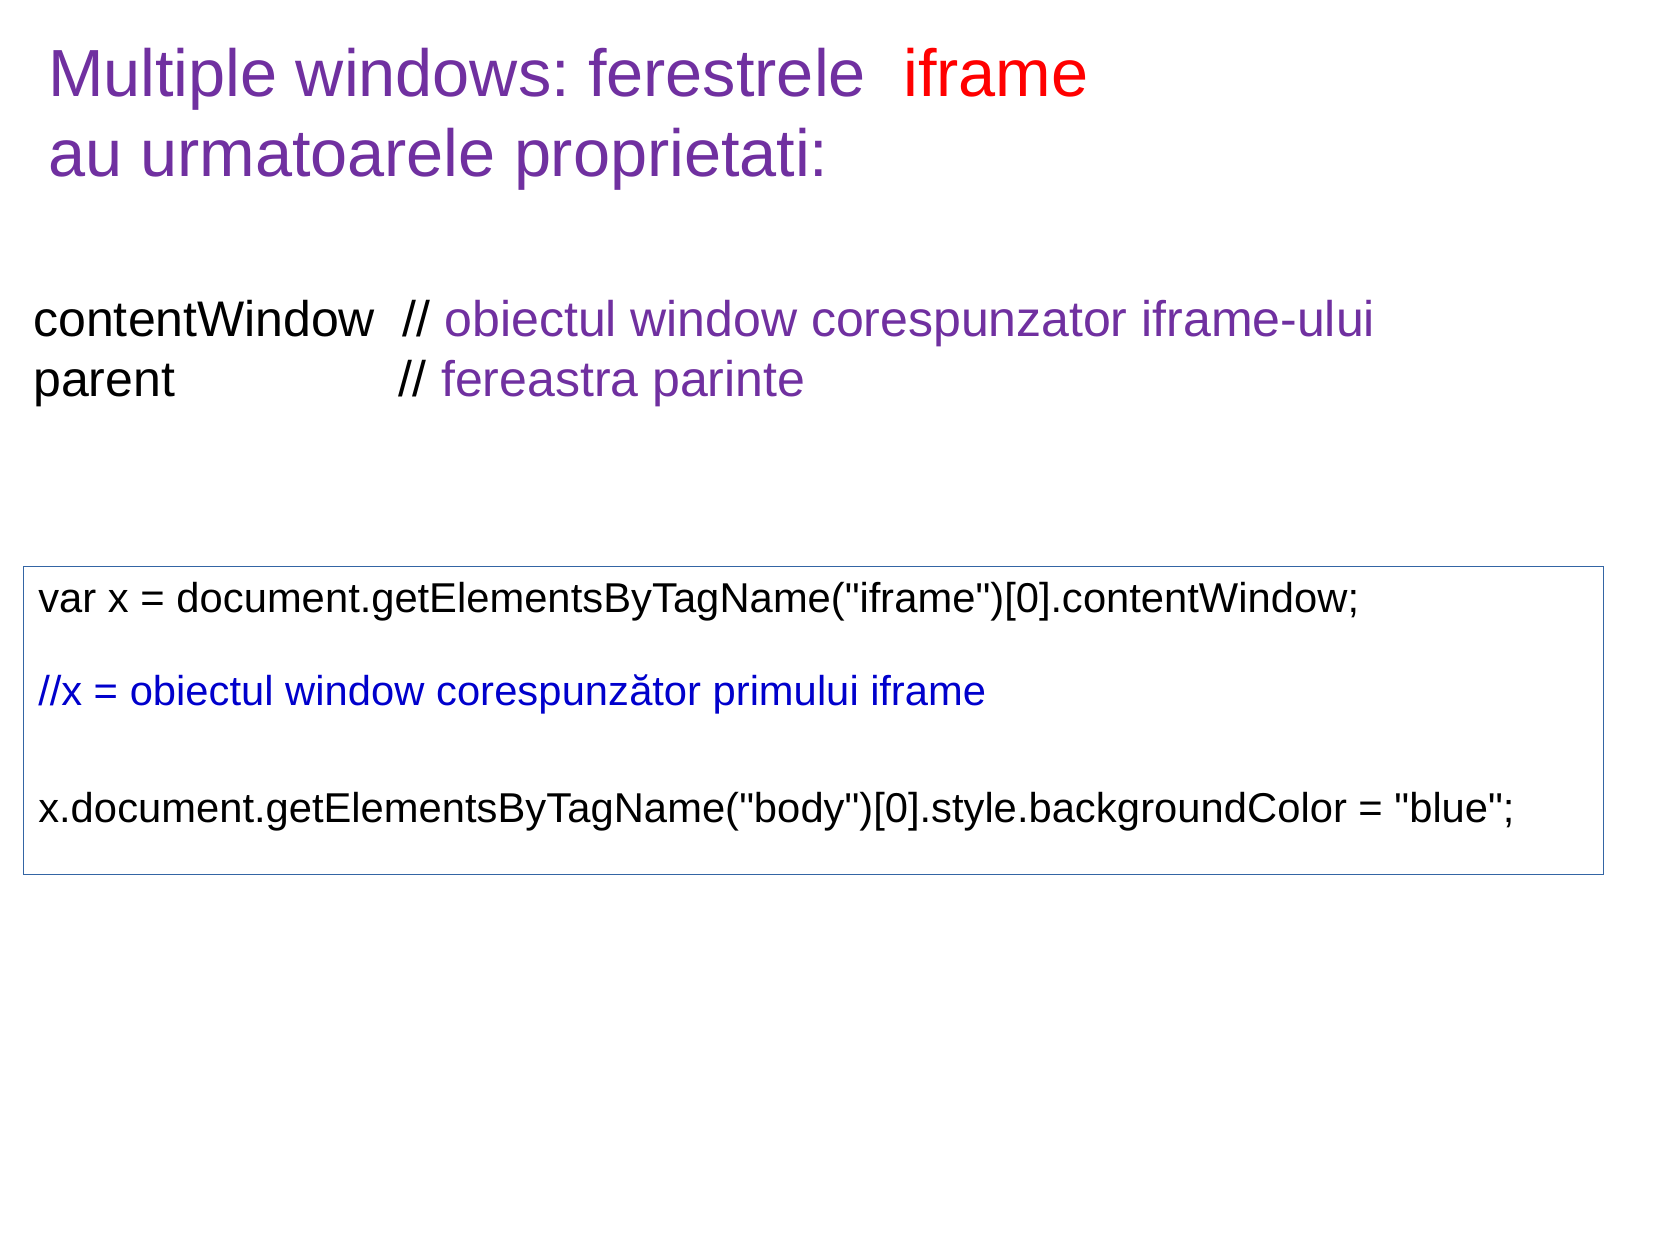

Multiple windows: ferestrele iframe
 au urmatoarele proprietati:
 contentWindow // obiectul window corespunzator iframe-ului
 parent // fereastra parinte
var x = document.getElementsByTagName("iframe")[0].contentWindow;
//x = obiectul window corespunzător primului iframe
x.document.getElementsByTagName("body")[0].style.backgroundColor = "blue";